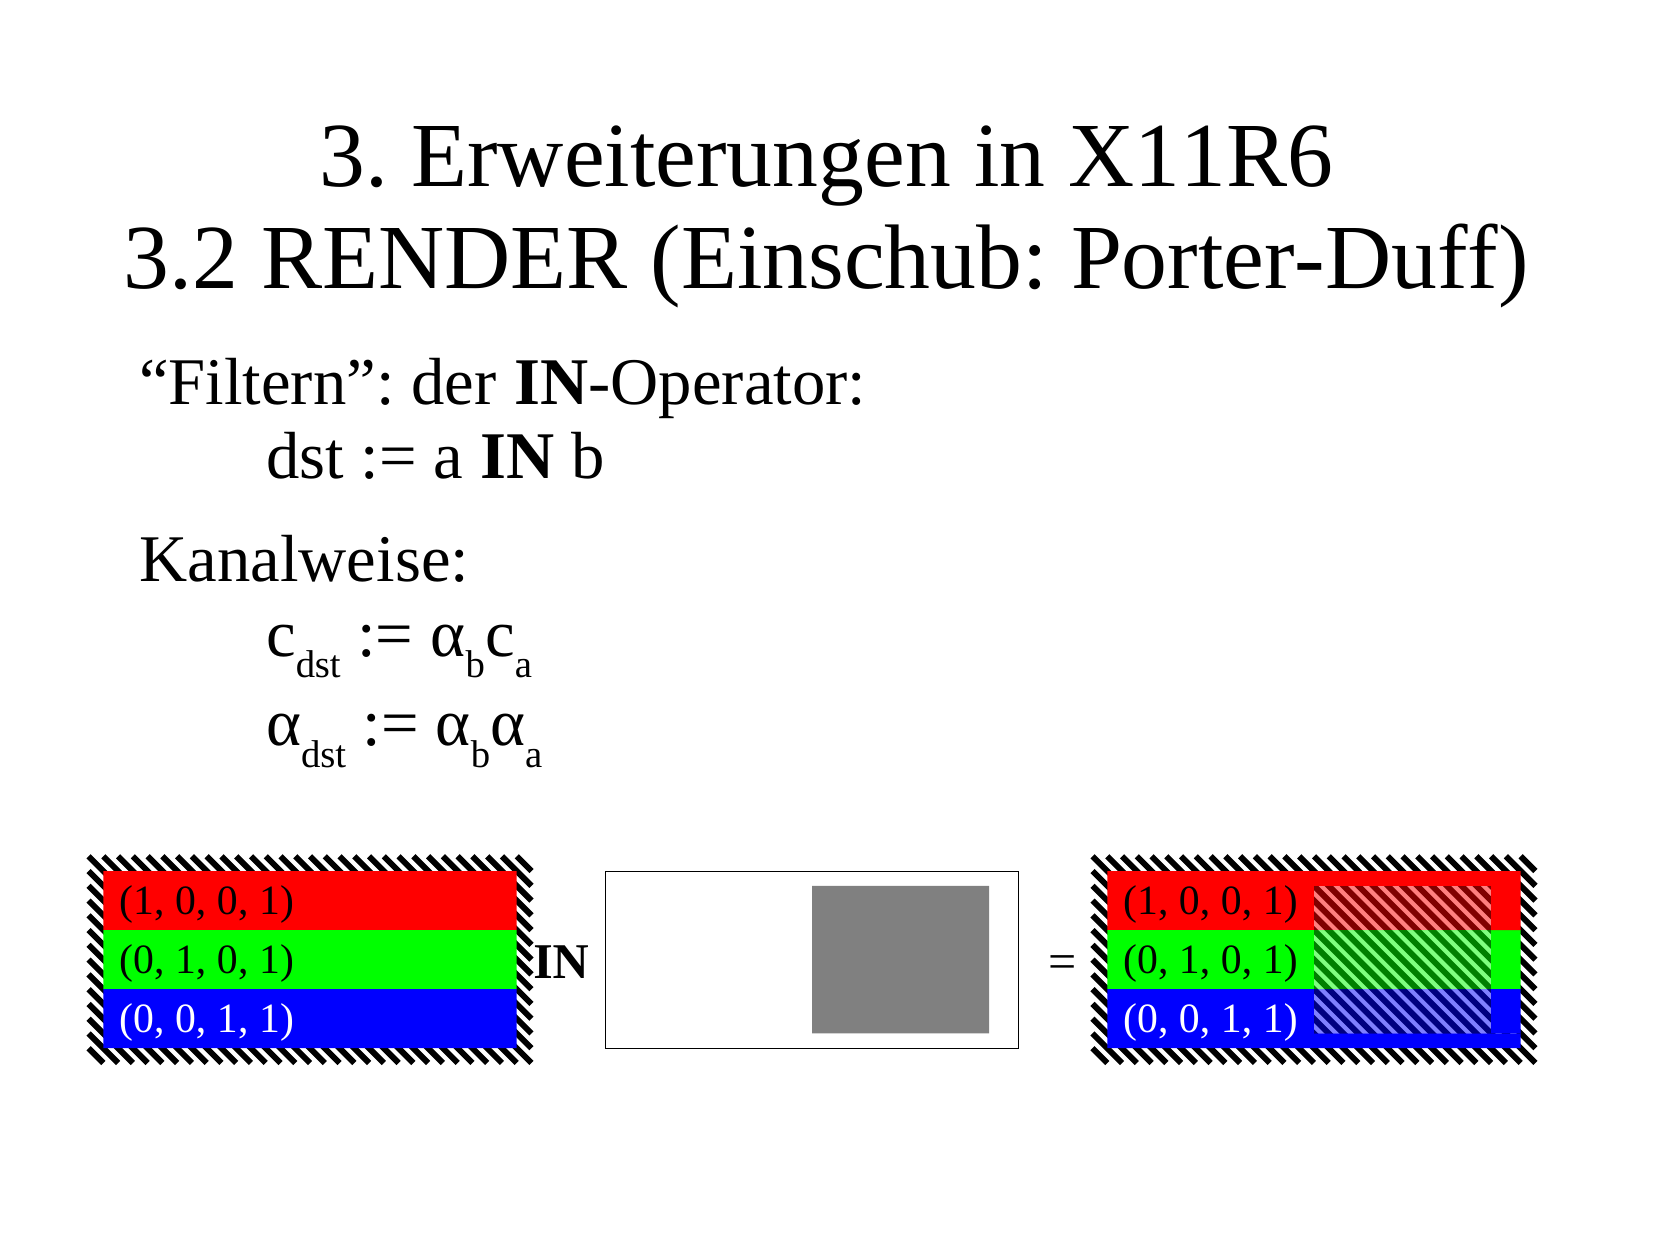

# 3. Erweiterungen in X11R6 3.2 RENDER (Einschub: Porter-Duff)
“Filtern”: der IN-Operator:
	dst := a IN b
Kanalweise:
	cdst := αbca
	αdst := αbαa
(1, 0, 0, 1)
(0, 1, 0, 1)
(0, 0, 1, 1)
(1, 0, 0, 1)
(0, 1, 0, 1)
(0, 0, 1, 1)
IN
=